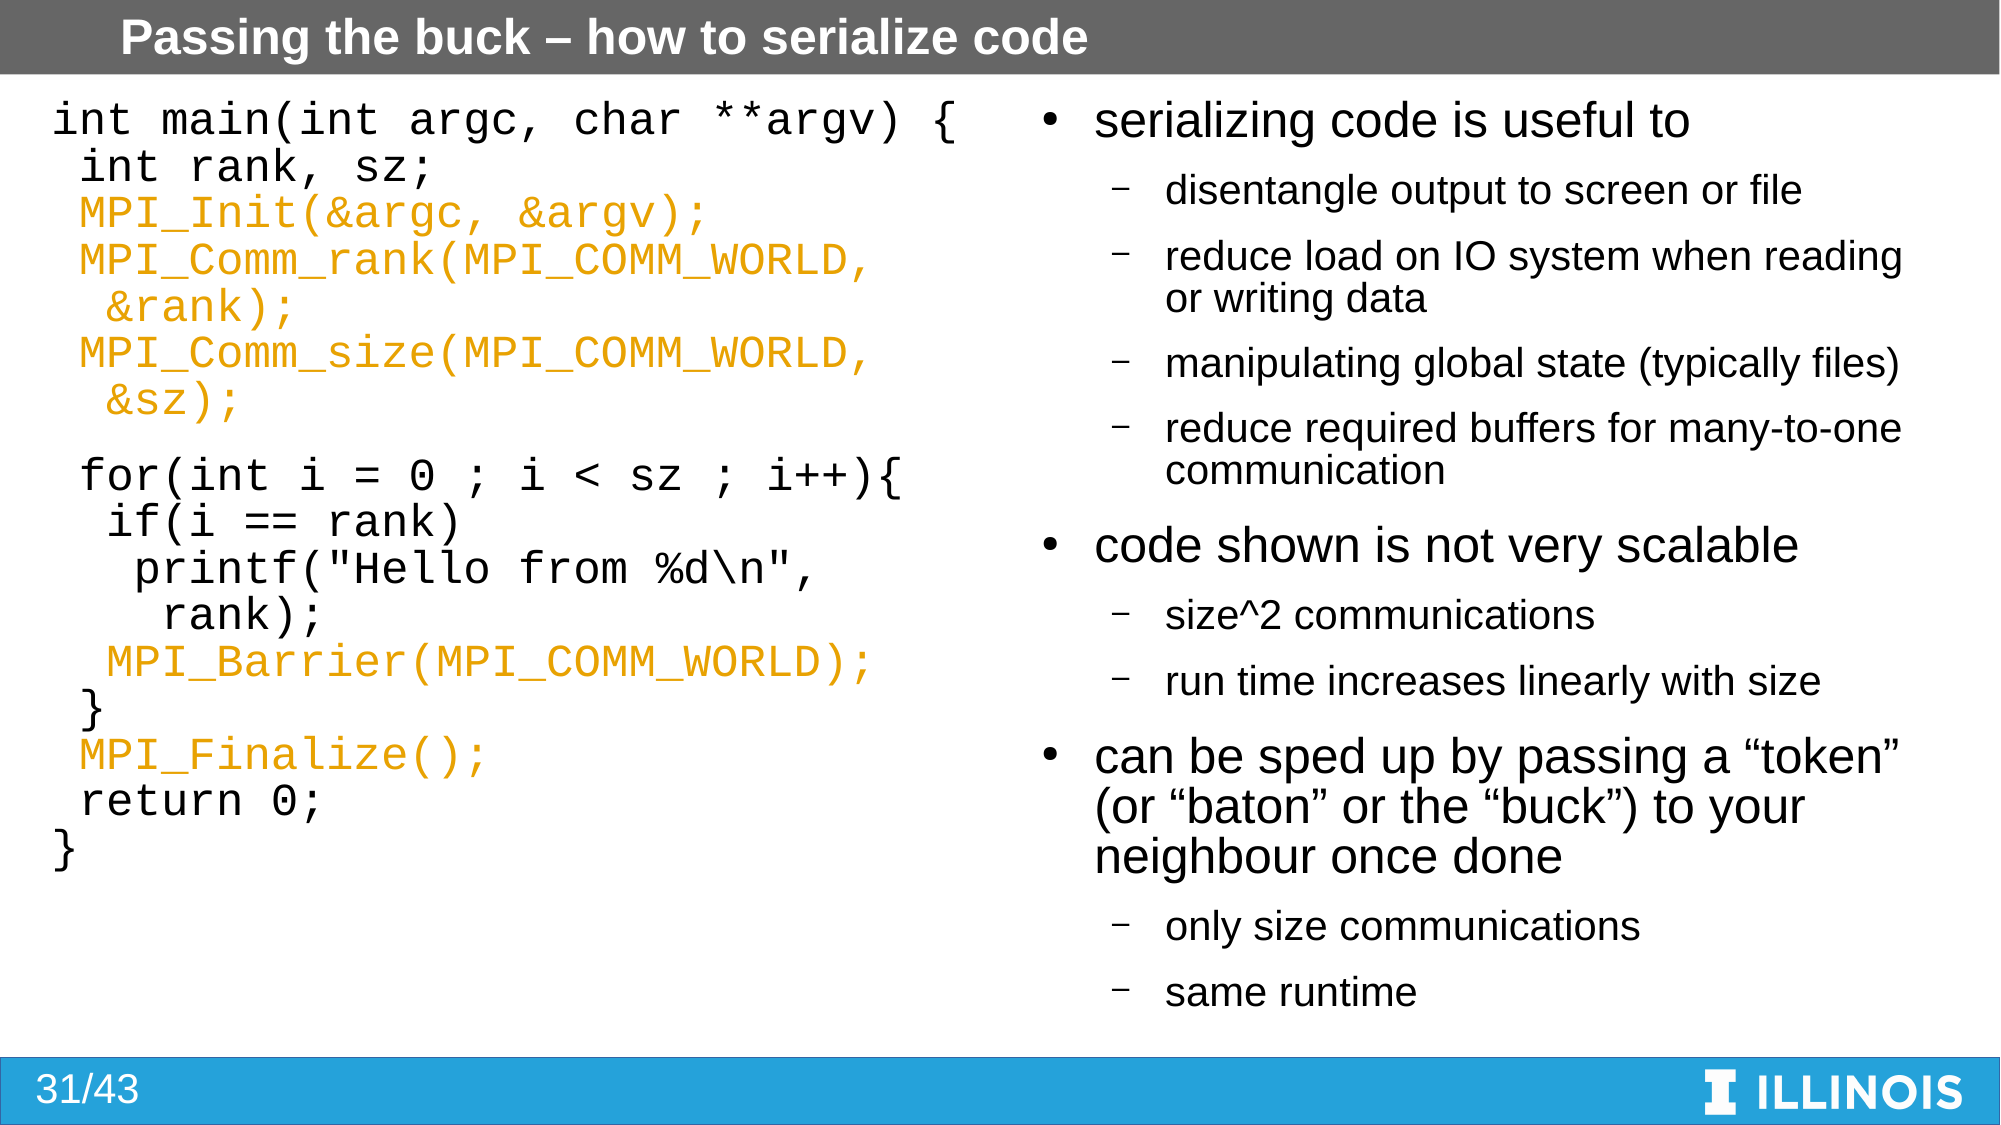

# Passing the buck – how to serialize code
int main(int argc, char **argv) {
 int rank, sz;
 MPI_Init(&argc, &argv);
 MPI_Comm_rank(MPI_COMM_WORLD,
 &rank);
 MPI_Comm_size(MPI_COMM_WORLD,
 &sz);
 for(int i = 0 ; i < sz ; i++){
 if(i == rank)
 printf("Hello from %d\n",
 rank);
 MPI_Barrier(MPI_COMM_WORLD);
 }
 MPI_Finalize();
 return 0;
}
serializing code is useful to
disentangle output to screen or file
reduce load on IO system when reading or writing data
manipulating global state (typically files)
reduce required buffers for many-to-one communication
code shown is not very scalable
size^2 communications
run time increases linearly with size
can be sped up by passing a “token” (or “baton” or the “buck”) to your neighbour once done
only size communications
same runtime